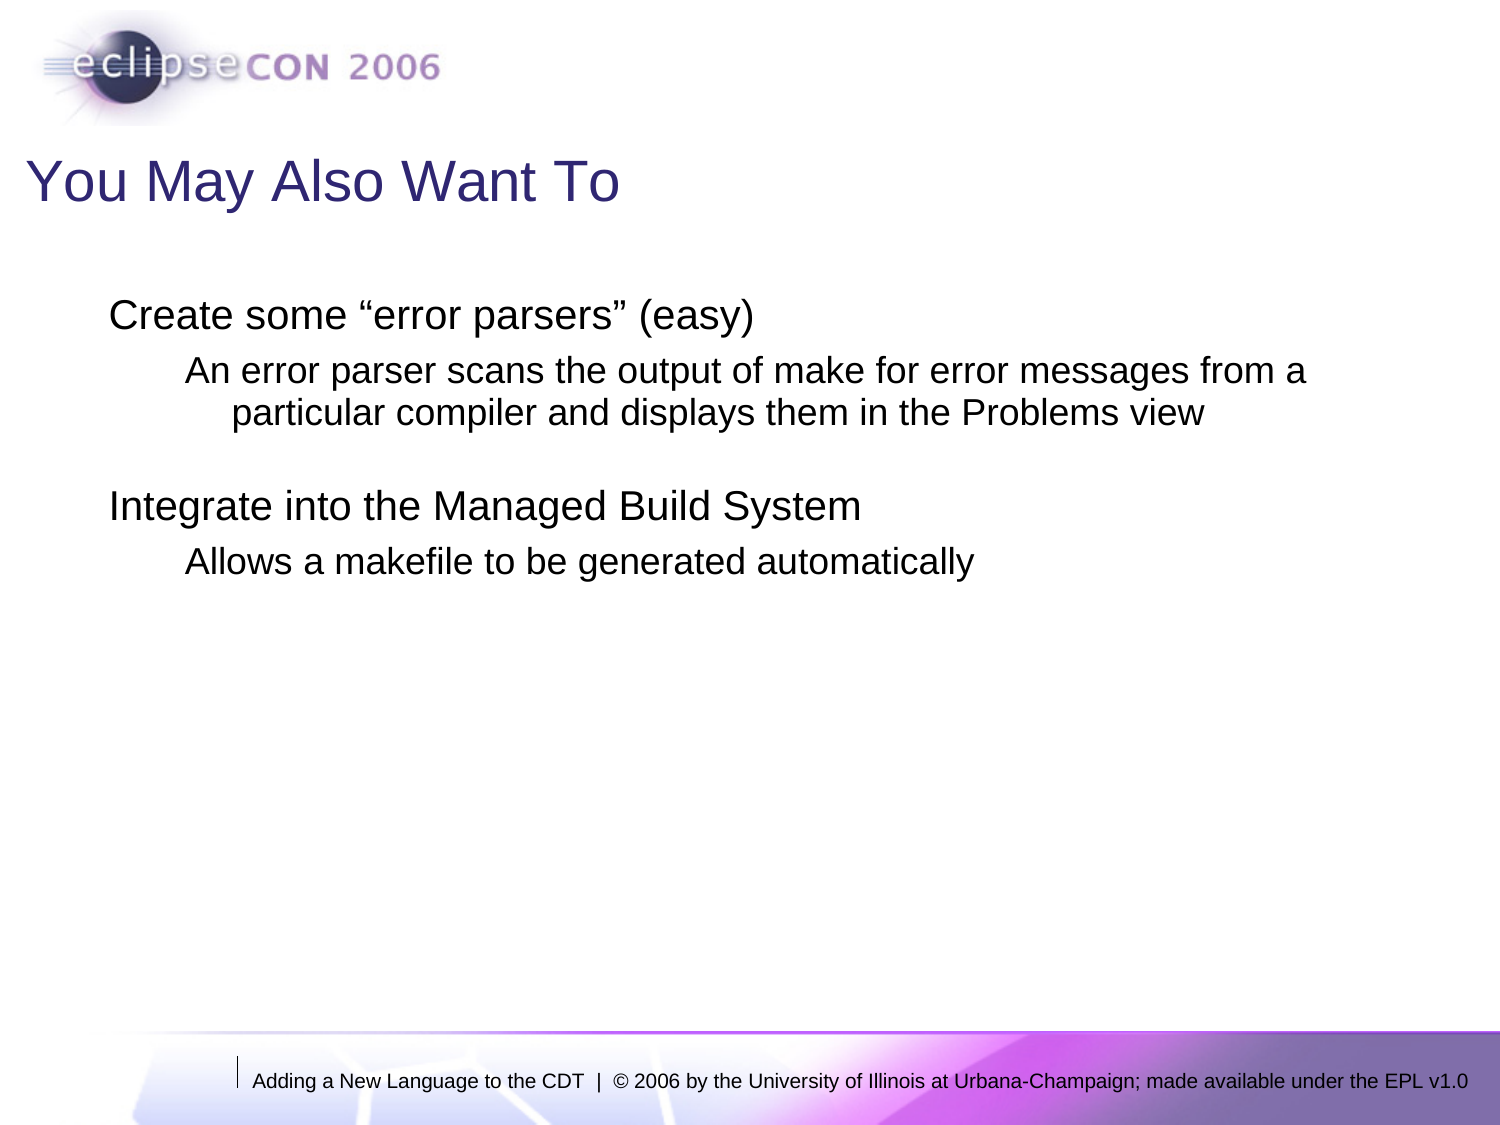

# You May Also Want To
Create some “error parsers” (easy)
An error parser scans the output of make for error messages from a particular compiler and displays them in the Problems view
Integrate into the Managed Build System
Allows a makefile to be generated automatically